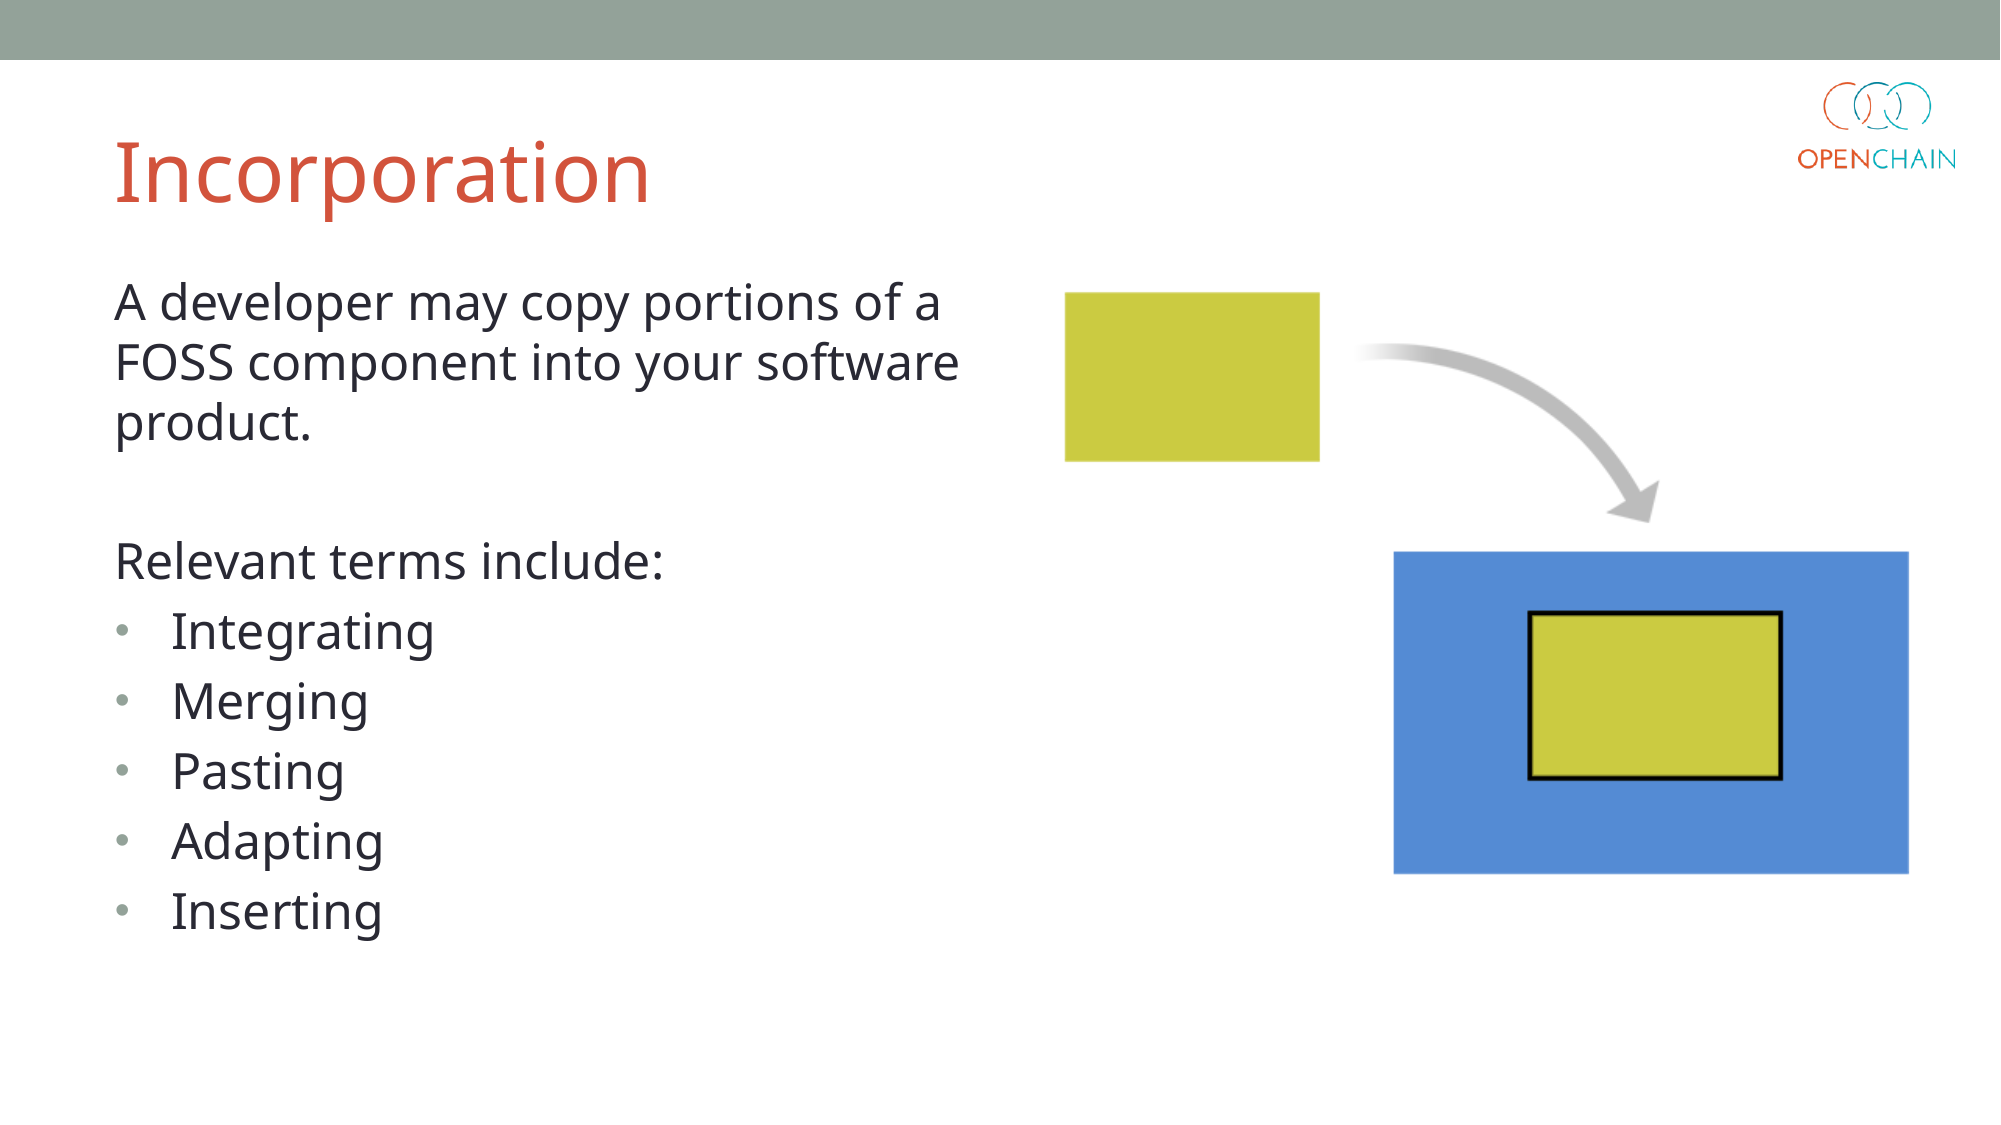

Incorporation
A developer may copy portions of a FOSS component into your software product.
Relevant terms include:
Integrating
Merging
Pasting
Adapting
Inserting